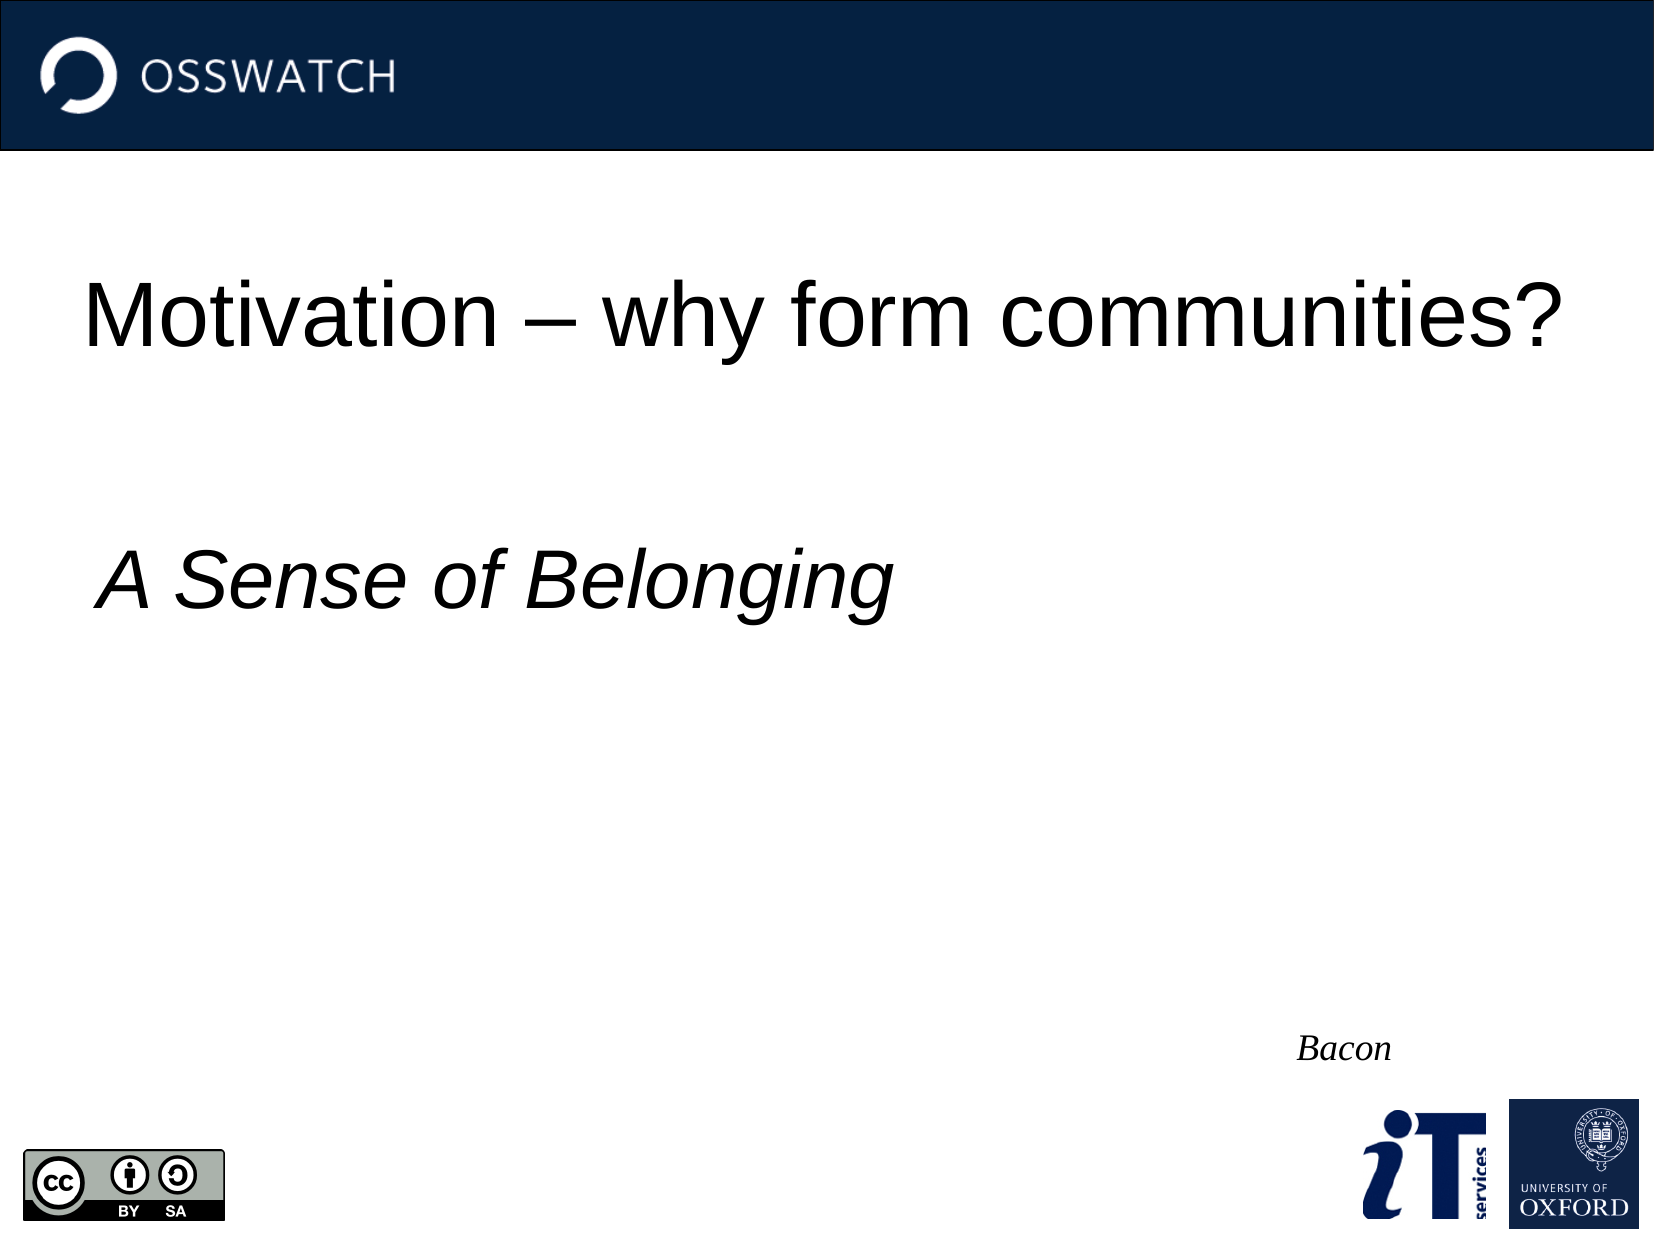

Motivation – why form communities?
A Sense of Belonging
Bacon